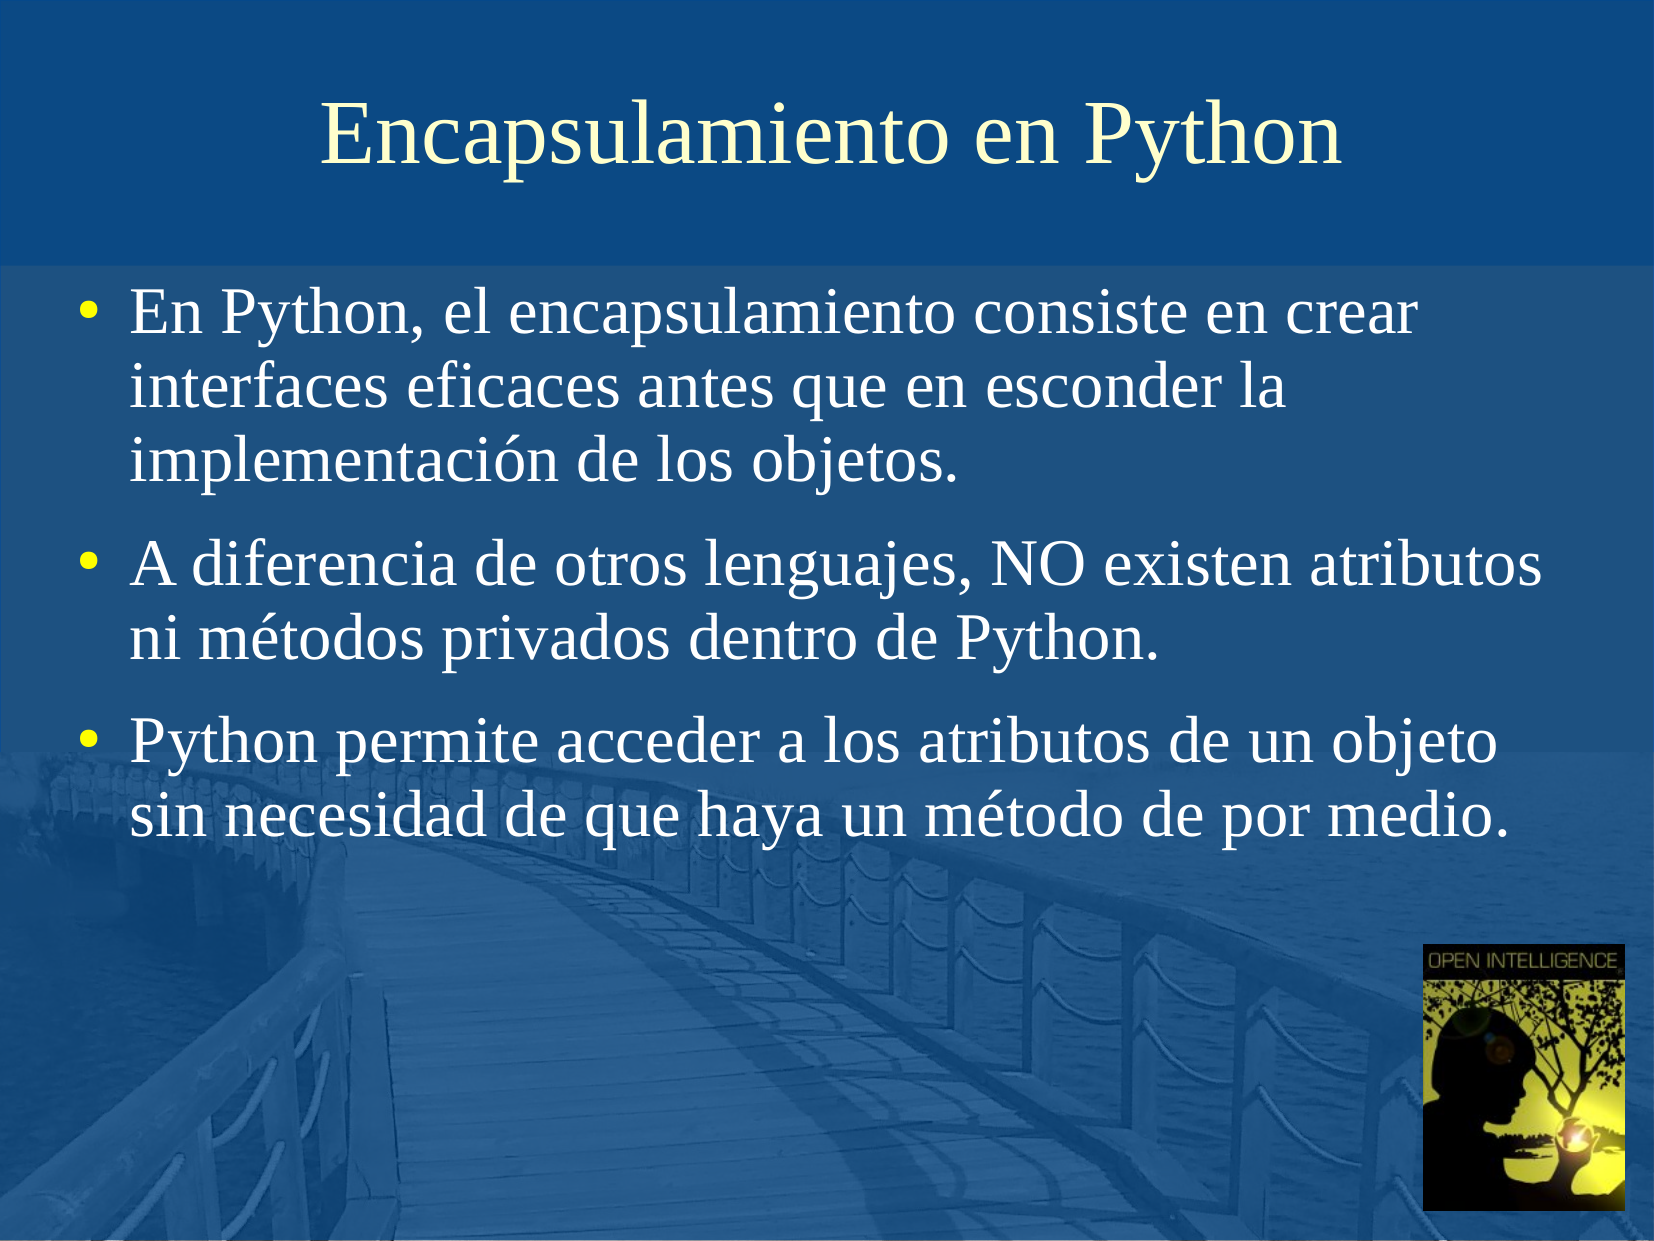

# Encapsulamiento en Python
En Python, el encapsulamiento consiste en crear interfaces eficaces antes que en esconder la implementación de los objetos.
A diferencia de otros lenguajes, NO existen atributos ni métodos privados dentro de Python.
Python permite acceder a los atributos de un objeto sin necesidad de que haya un método de por medio.